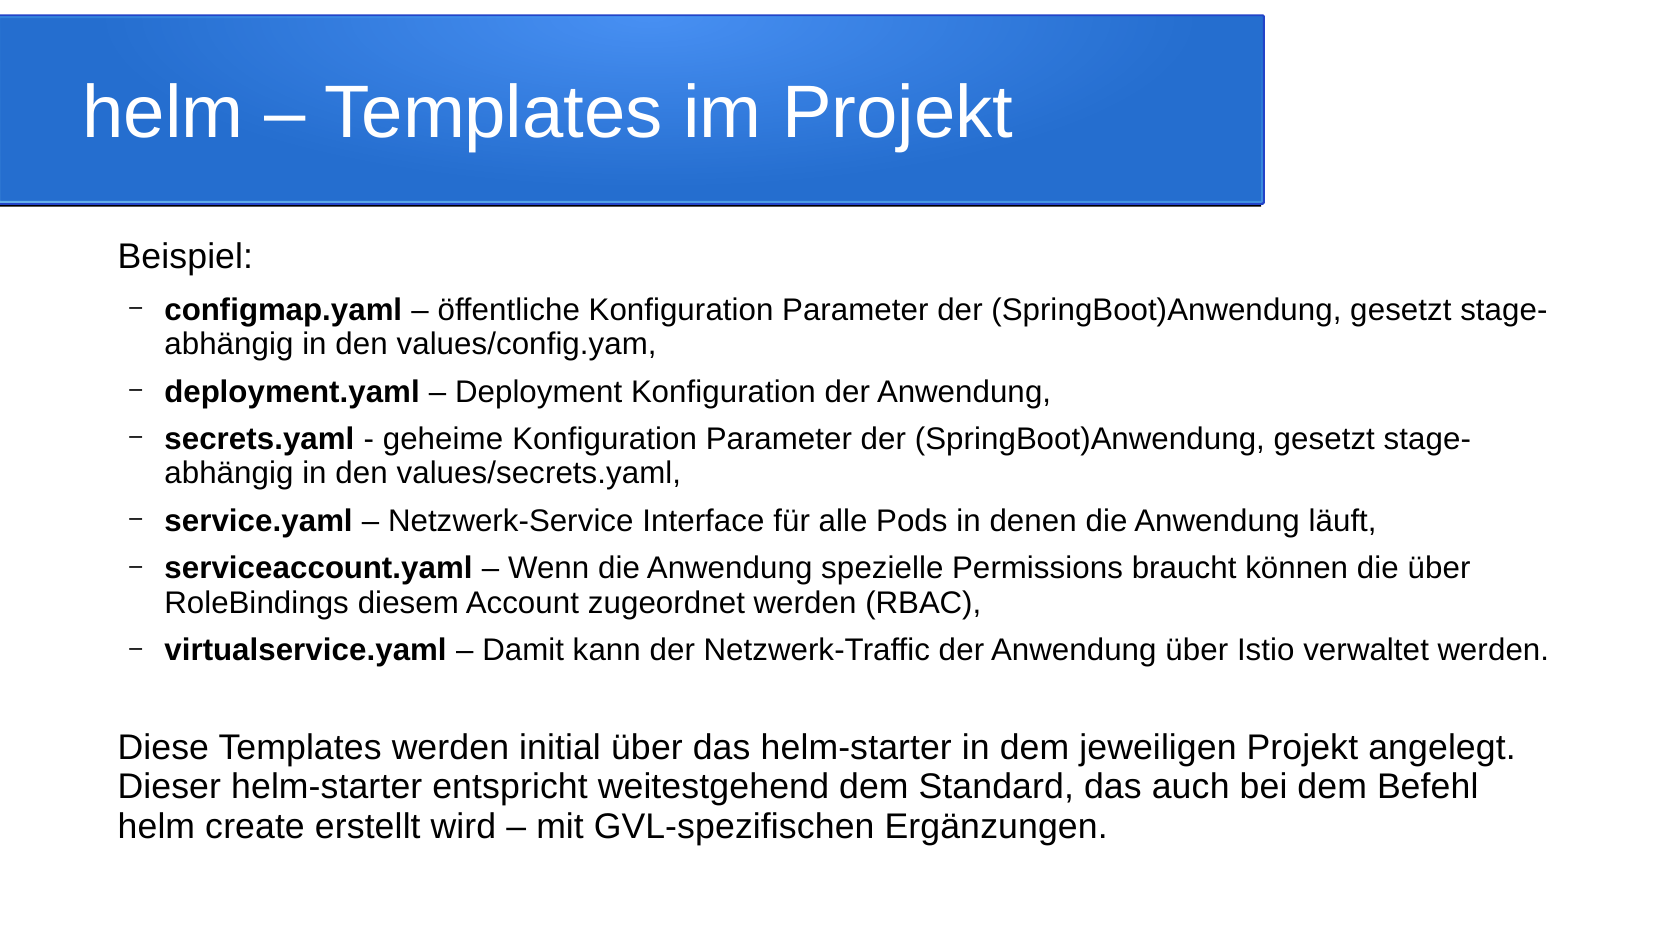

# helm – Templates im Projekt
Beispiel:
configmap.yaml – öffentliche Konfiguration Parameter der (SpringBoot)Anwendung, gesetzt stage-abhängig in den values/config.yam,
deployment.yaml – Deployment Konfiguration der Anwendung,
secrets.yaml - geheime Konfiguration Parameter der (SpringBoot)Anwendung, gesetzt stage-abhängig in den values/secrets.yaml,
service.yaml – Netzwerk-Service Interface für alle Pods in denen die Anwendung läuft,
serviceaccount.yaml – Wenn die Anwendung spezielle Permissions braucht können die über RoleBindings diesem Account zugeordnet werden (RBAC),
virtualservice.yaml – Damit kann der Netzwerk-Traffic der Anwendung über Istio verwaltet werden.
Diese Templates werden initial über das helm-starter in dem jeweiligen Projekt angelegt. Dieser helm-starter entspricht weitestgehend dem Standard, das auch bei dem Befehl helm create erstellt wird – mit GVL-spezifischen Ergänzungen.